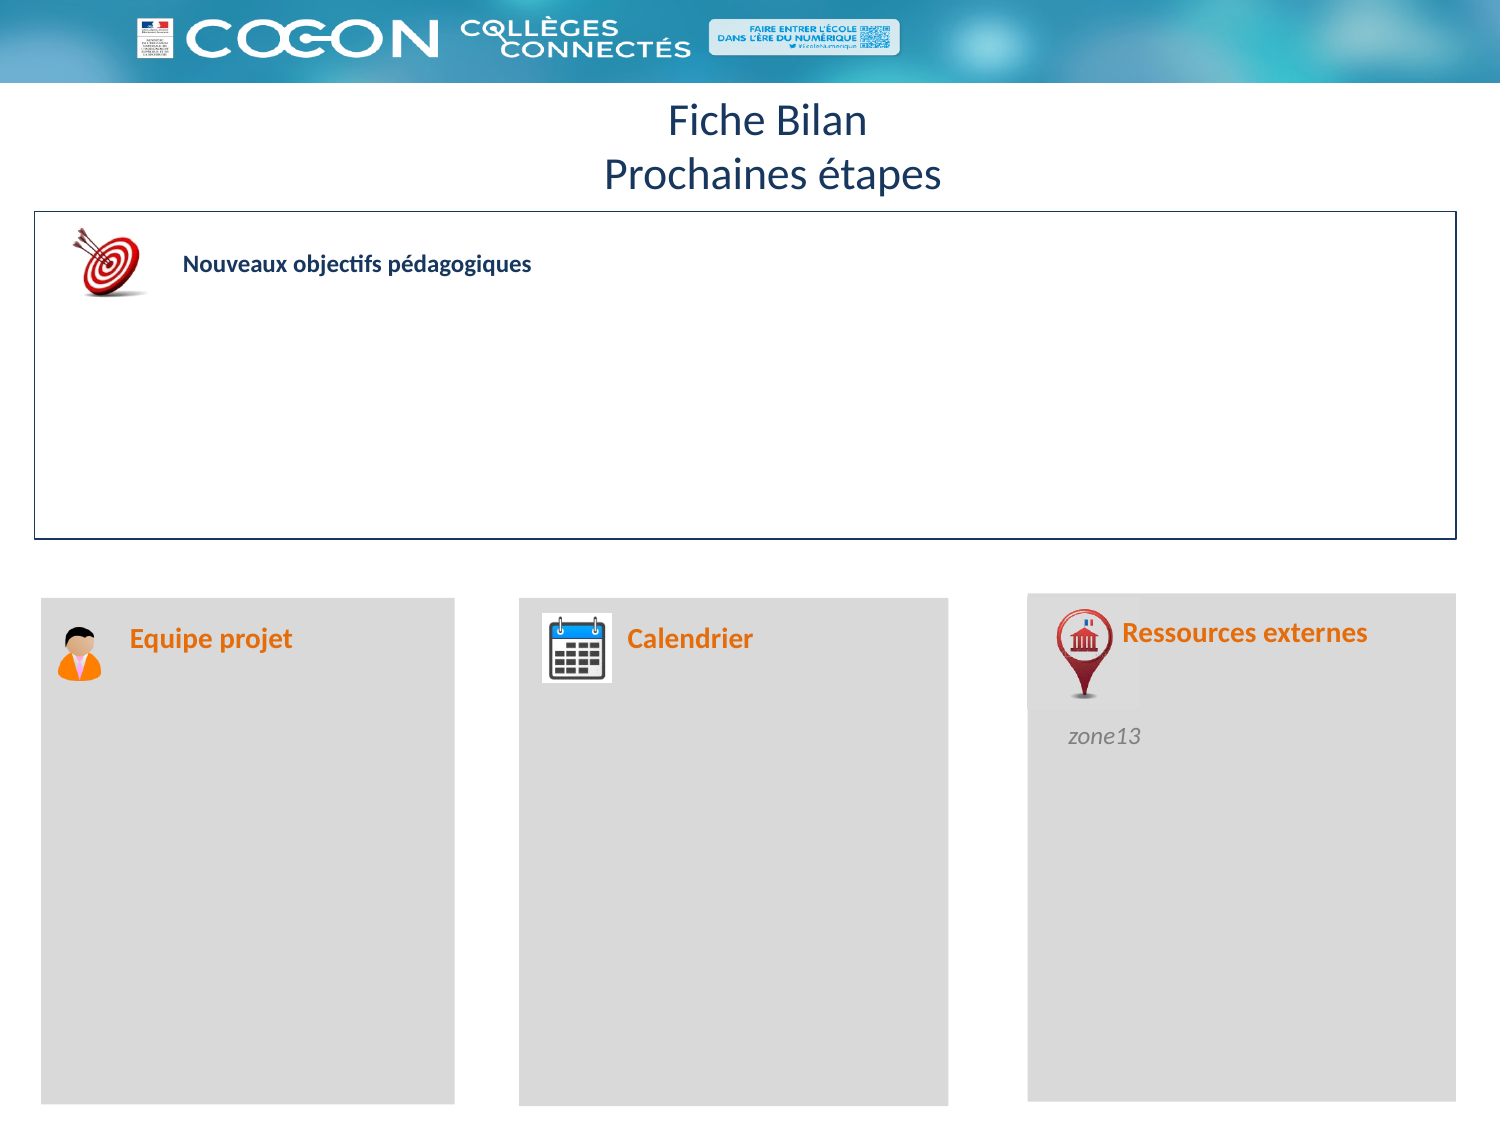

# Fiche Bilan Prochaines étapes
Nouveaux objectifs pédagogiques
Equipe projet
 Calendrier
Ressources externes
zone13